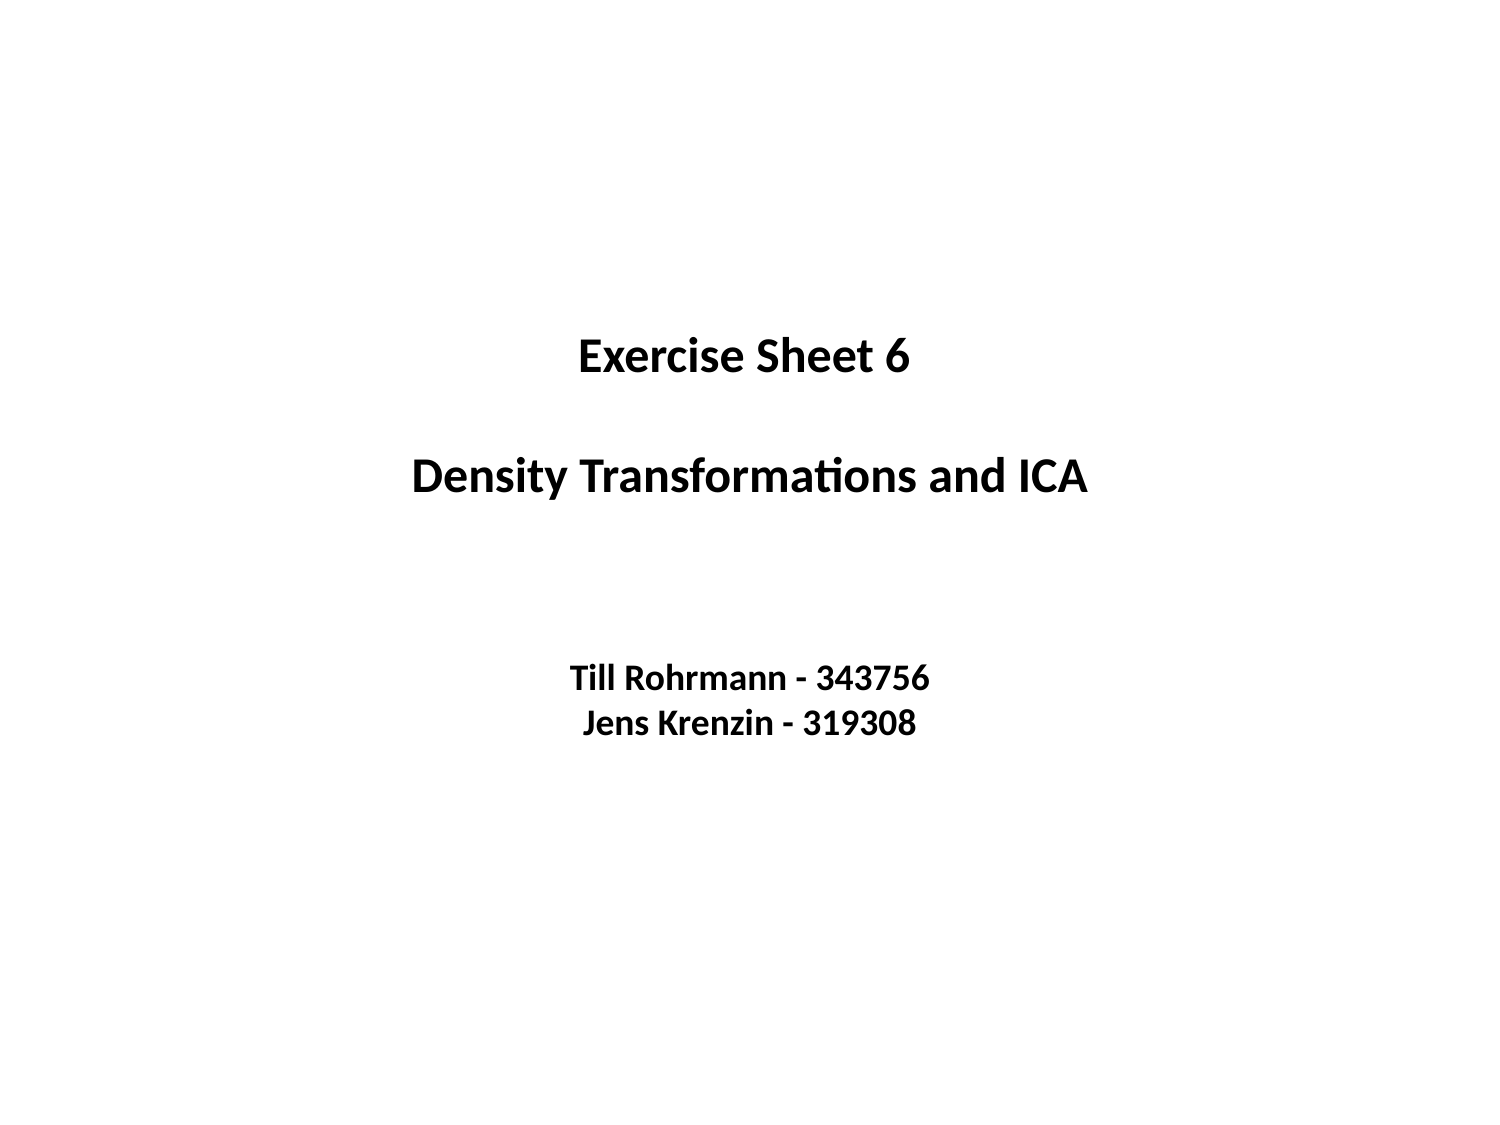

Exercise Sheet 6
Density Transformations and ICA
Till Rohrmann - 343756
Jens Krenzin - 319308